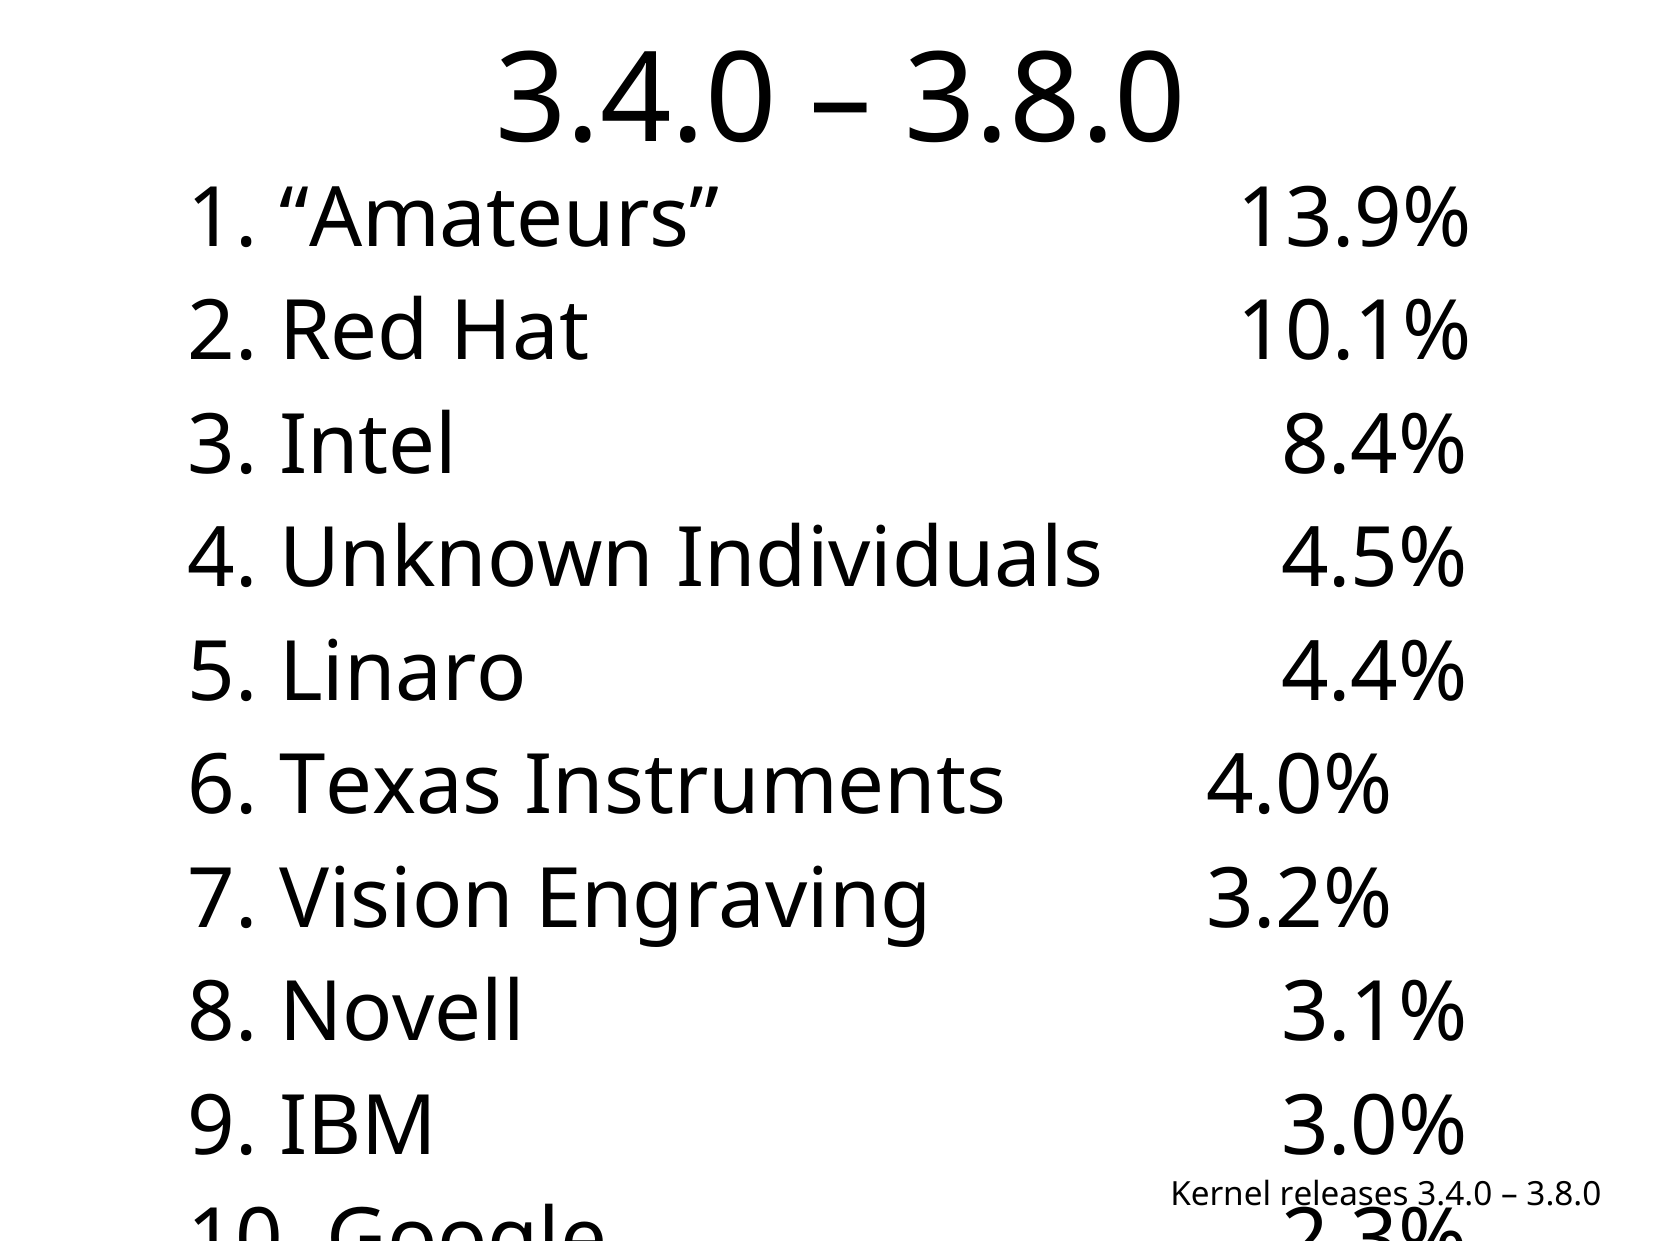

3.4.0 – 3.8.0
1. “Amateurs”							13.9%
2. Red Hat									10.1%
3. Intel											 8.4%
4. Unknown Individuals		 4.5%
5. Linaro										 4.4%
6. Texas Instruments			 4.0%
7. Vision Engraving				 3.2%
8. Novell										 3.1%
9. IBM											 3.0%
10. Google									 2.3%
Kernel releases 3.4.0 – 3.8.0